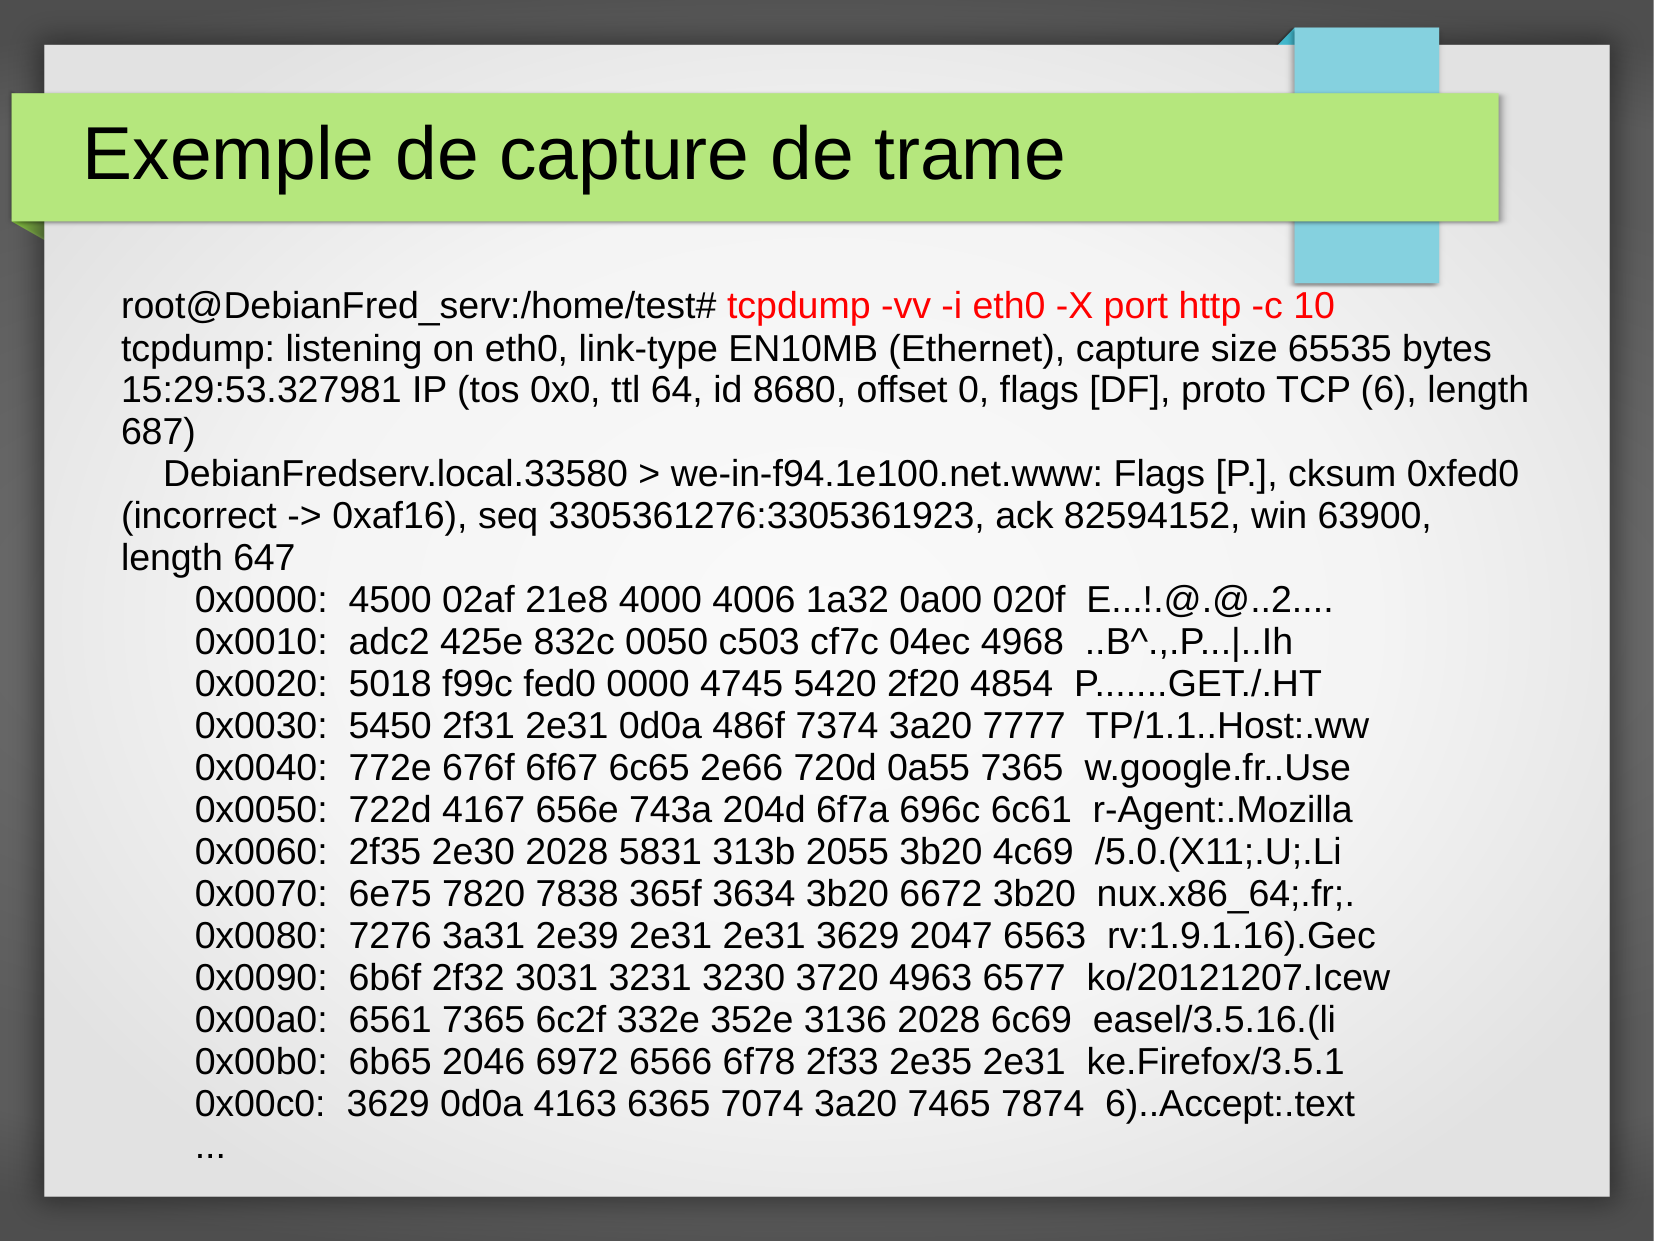

# Exemple de capture de trame
root@DebianFred_serv:/home/test# tcpdump -vv -i eth0 -X port http -c 10
tcpdump: listening on eth0, link-type EN10MB (Ethernet), capture size 65535 bytes
15:29:53.327981 IP (tos 0x0, ttl 64, id 8680, offset 0, flags [DF], proto TCP (6), length 687)
 DebianFredserv.local.33580 > we-in-f94.1e100.net.www: Flags [P.], cksum 0xfed0 (incorrect -> 0xaf16), seq 3305361276:3305361923, ack 82594152, win 63900, length 647
	0x0000: 4500 02af 21e8 4000 4006 1a32 0a00 020f E...!.@.@..2....
	0x0010: adc2 425e 832c 0050 c503 cf7c 04ec 4968 ..B^.,.P...|..Ih
	0x0020: 5018 f99c fed0 0000 4745 5420 2f20 4854 P.......GET./.HT
	0x0030: 5450 2f31 2e31 0d0a 486f 7374 3a20 7777 TP/1.1..Host:.ww
	0x0040: 772e 676f 6f67 6c65 2e66 720d 0a55 7365 w.google.fr..Use
	0x0050: 722d 4167 656e 743a 204d 6f7a 696c 6c61 r-Agent:.Mozilla
	0x0060: 2f35 2e30 2028 5831 313b 2055 3b20 4c69 /5.0.(X11;.U;.Li
	0x0070: 6e75 7820 7838 365f 3634 3b20 6672 3b20 nux.x86_64;.fr;.
	0x0080: 7276 3a31 2e39 2e31 2e31 3629 2047 6563 rv:1.9.1.16).Gec
	0x0090: 6b6f 2f32 3031 3231 3230 3720 4963 6577 ko/20121207.Icew
	0x00a0: 6561 7365 6c2f 332e 352e 3136 2028 6c69 easel/3.5.16.(li
	0x00b0: 6b65 2046 6972 6566 6f78 2f33 2e35 2e31 ke.Firefox/3.5.1
	0x00c0: 3629 0d0a 4163 6365 7074 3a20 7465 7874 6)..Accept:.text
	...